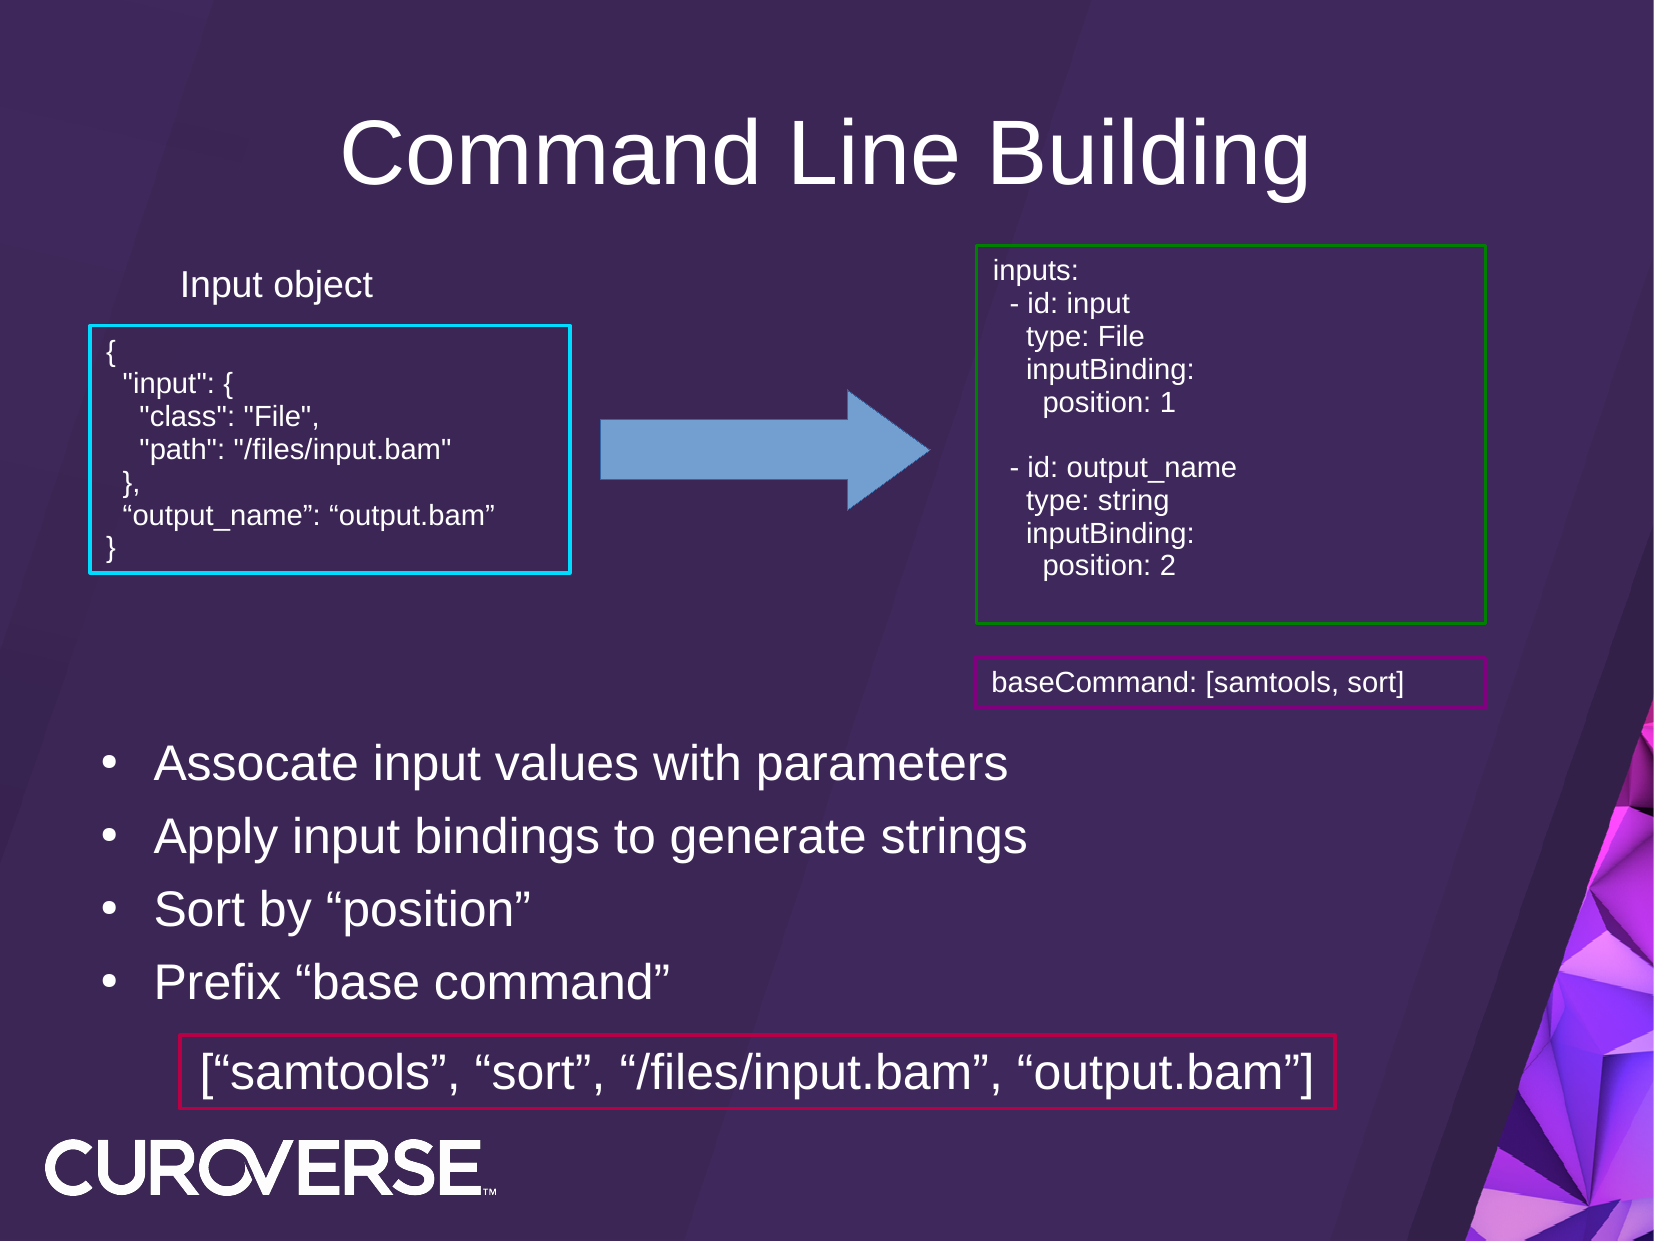

# Command Line Building
inputs:
 - id: input
 type: File
 inputBinding:
 position: 1
 - id: output_name
 type: string
 inputBinding:
 position: 2
Input object
{
 "input": {
 "class": "File",
 "path": "/files/input.bam"
 },
 “output_name”: “output.bam”
}
baseCommand: [samtools, sort]
Assocate input values with parameters
Apply input bindings to generate strings
Sort by “position”
Prefix “base command”
[“samtools”, “sort”, “/files/input.bam”, “output.bam”]